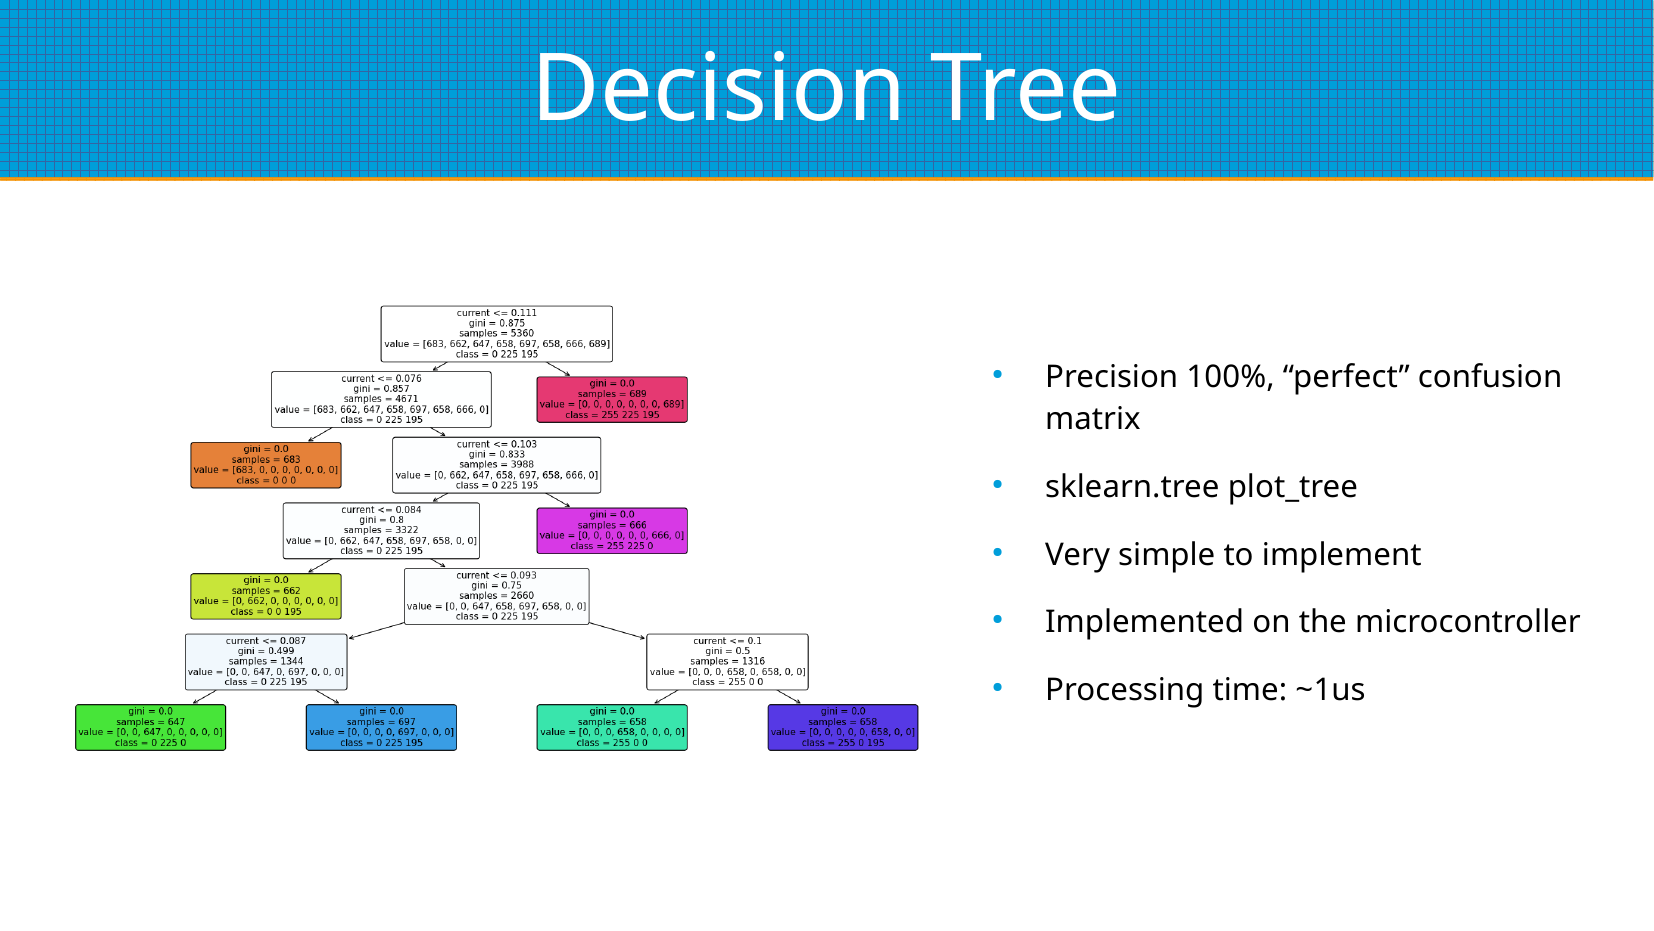

# Decision Tree
Precision 100%, “perfect” confusion matrix
sklearn.tree plot_tree
Very simple to implement
Implemented on the microcontroller
Processing time: ~1us